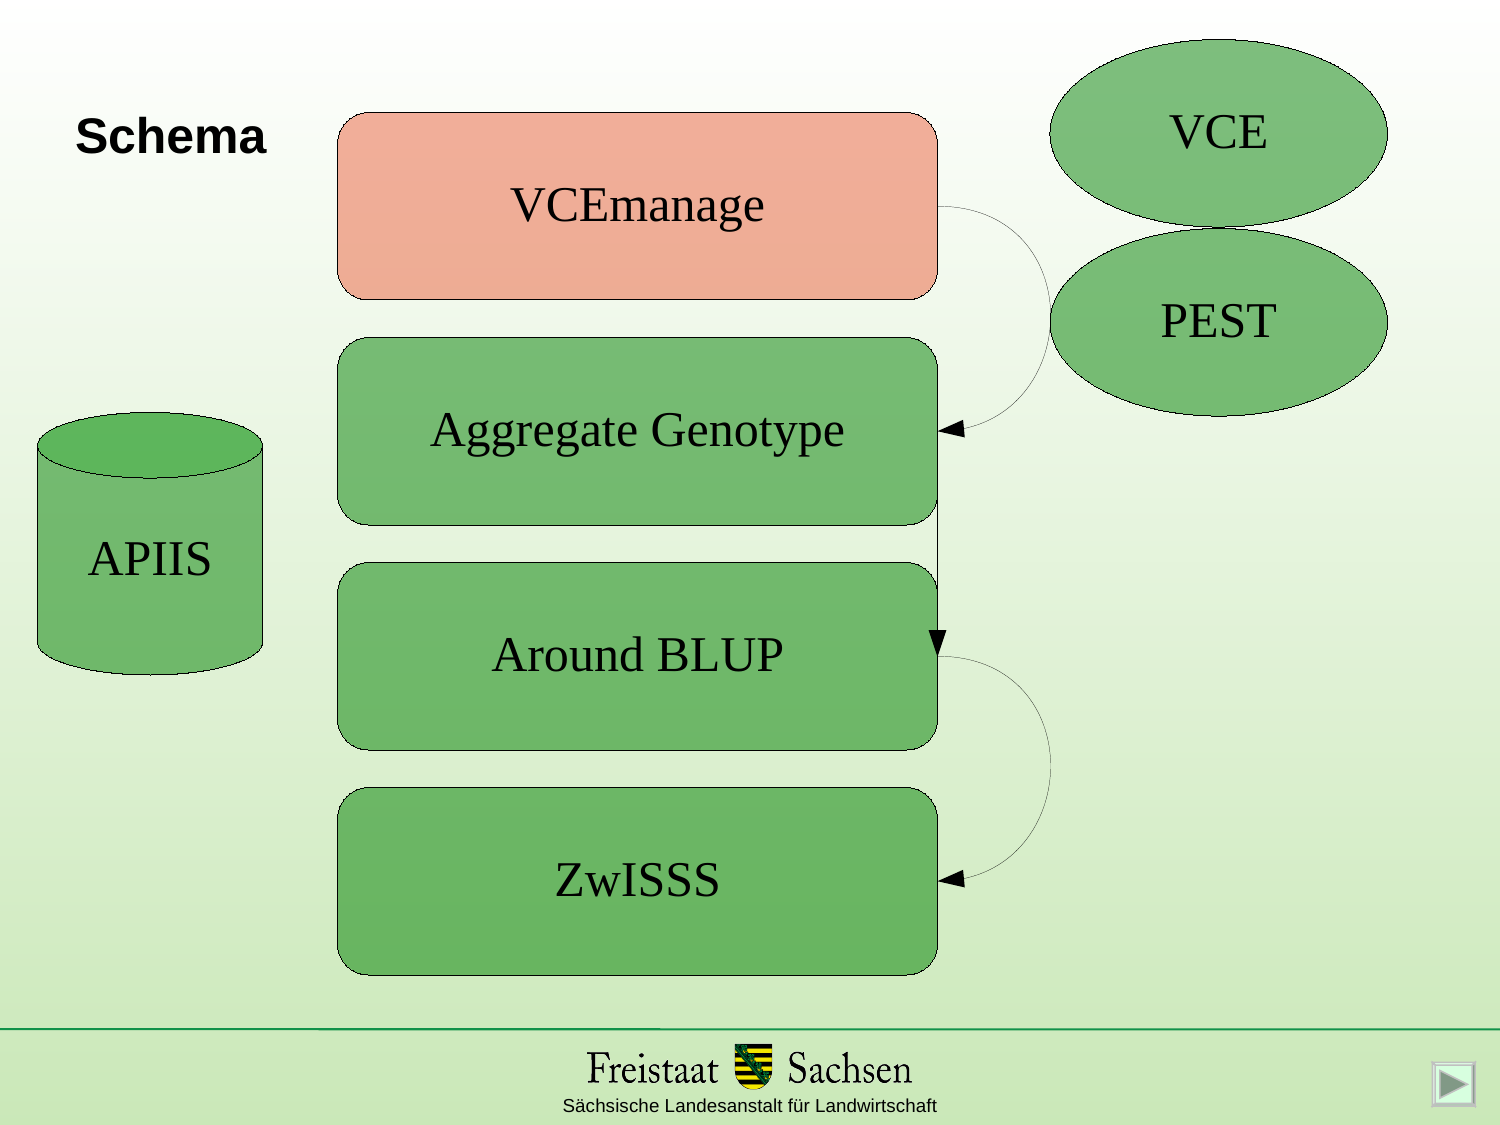

VCE
# Schema
VCEmanage
PEST
Aggregate Genotype
APIIS
Around BLUP
ZwISSS